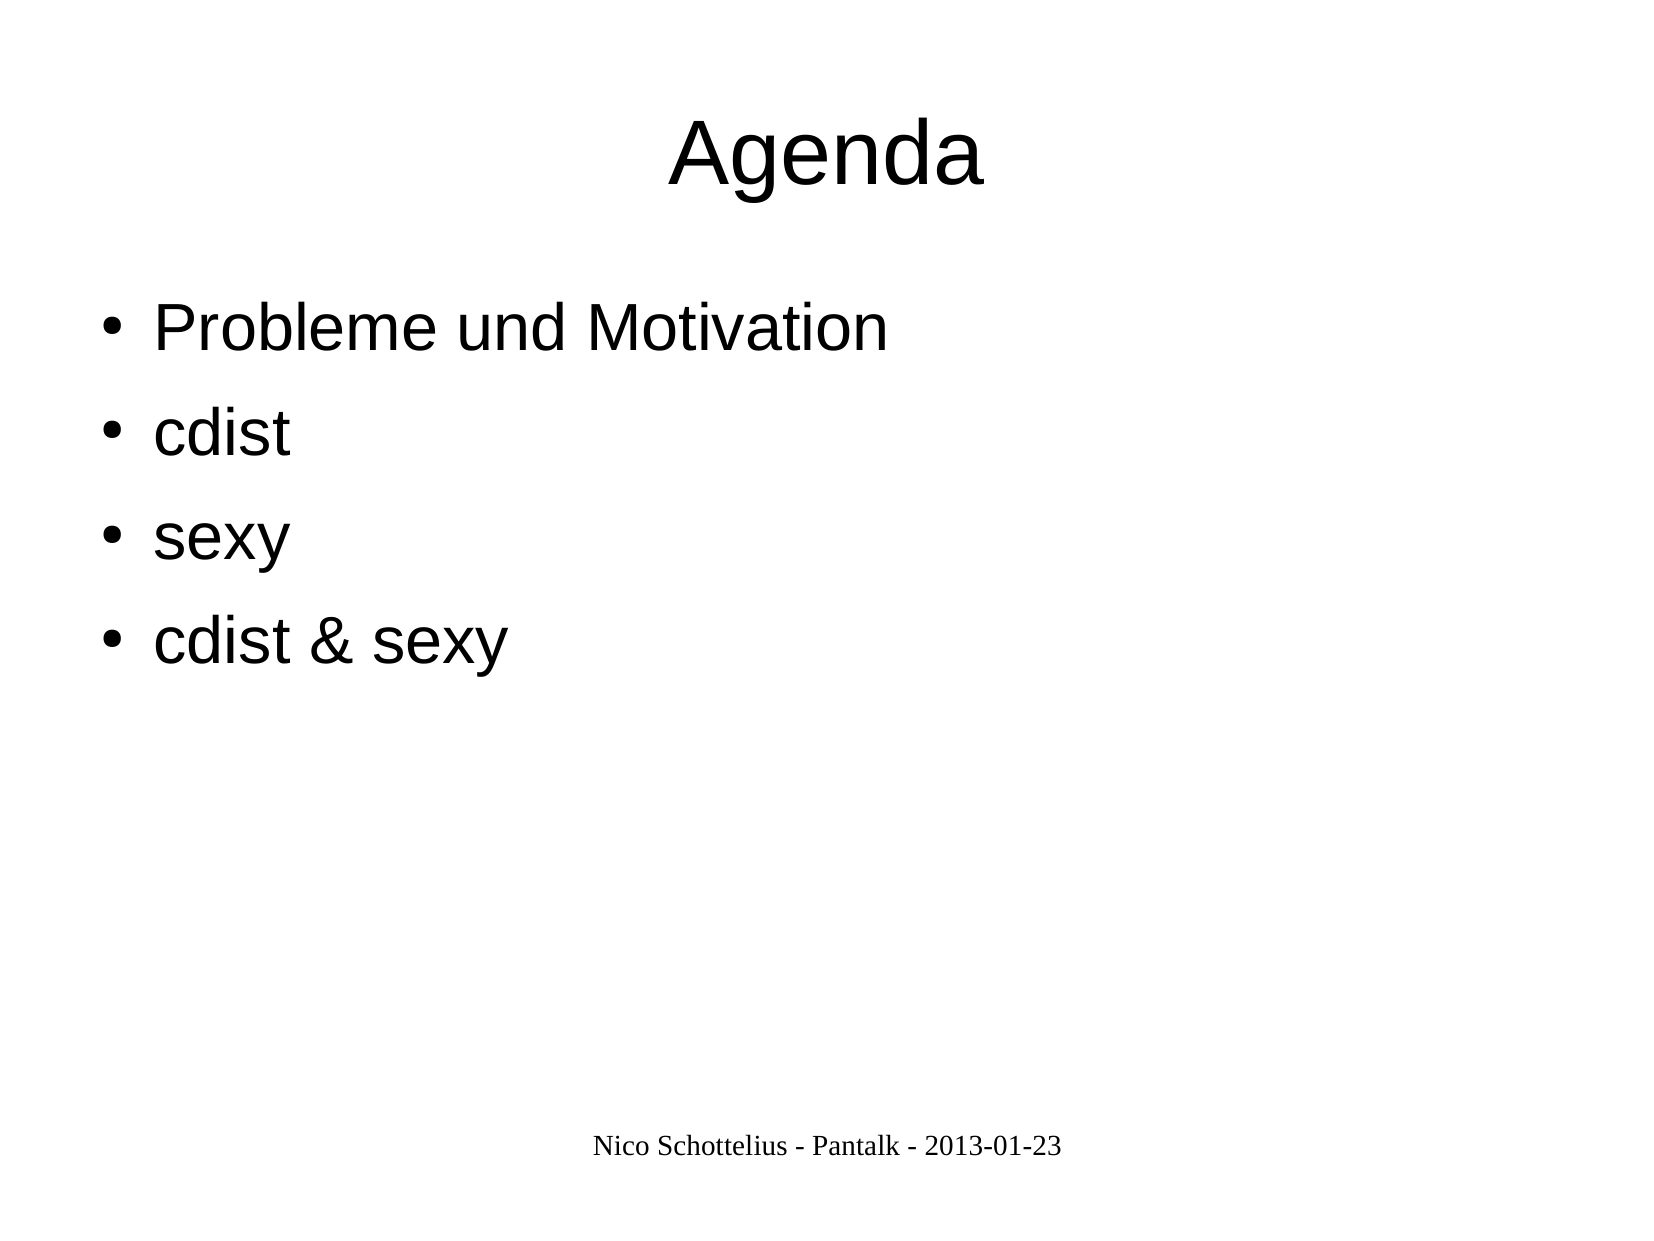

# Agenda
Probleme und Motivation
cdist
sexy
cdist & sexy
Nico Schottelius - Pantalk - 2013-01-23